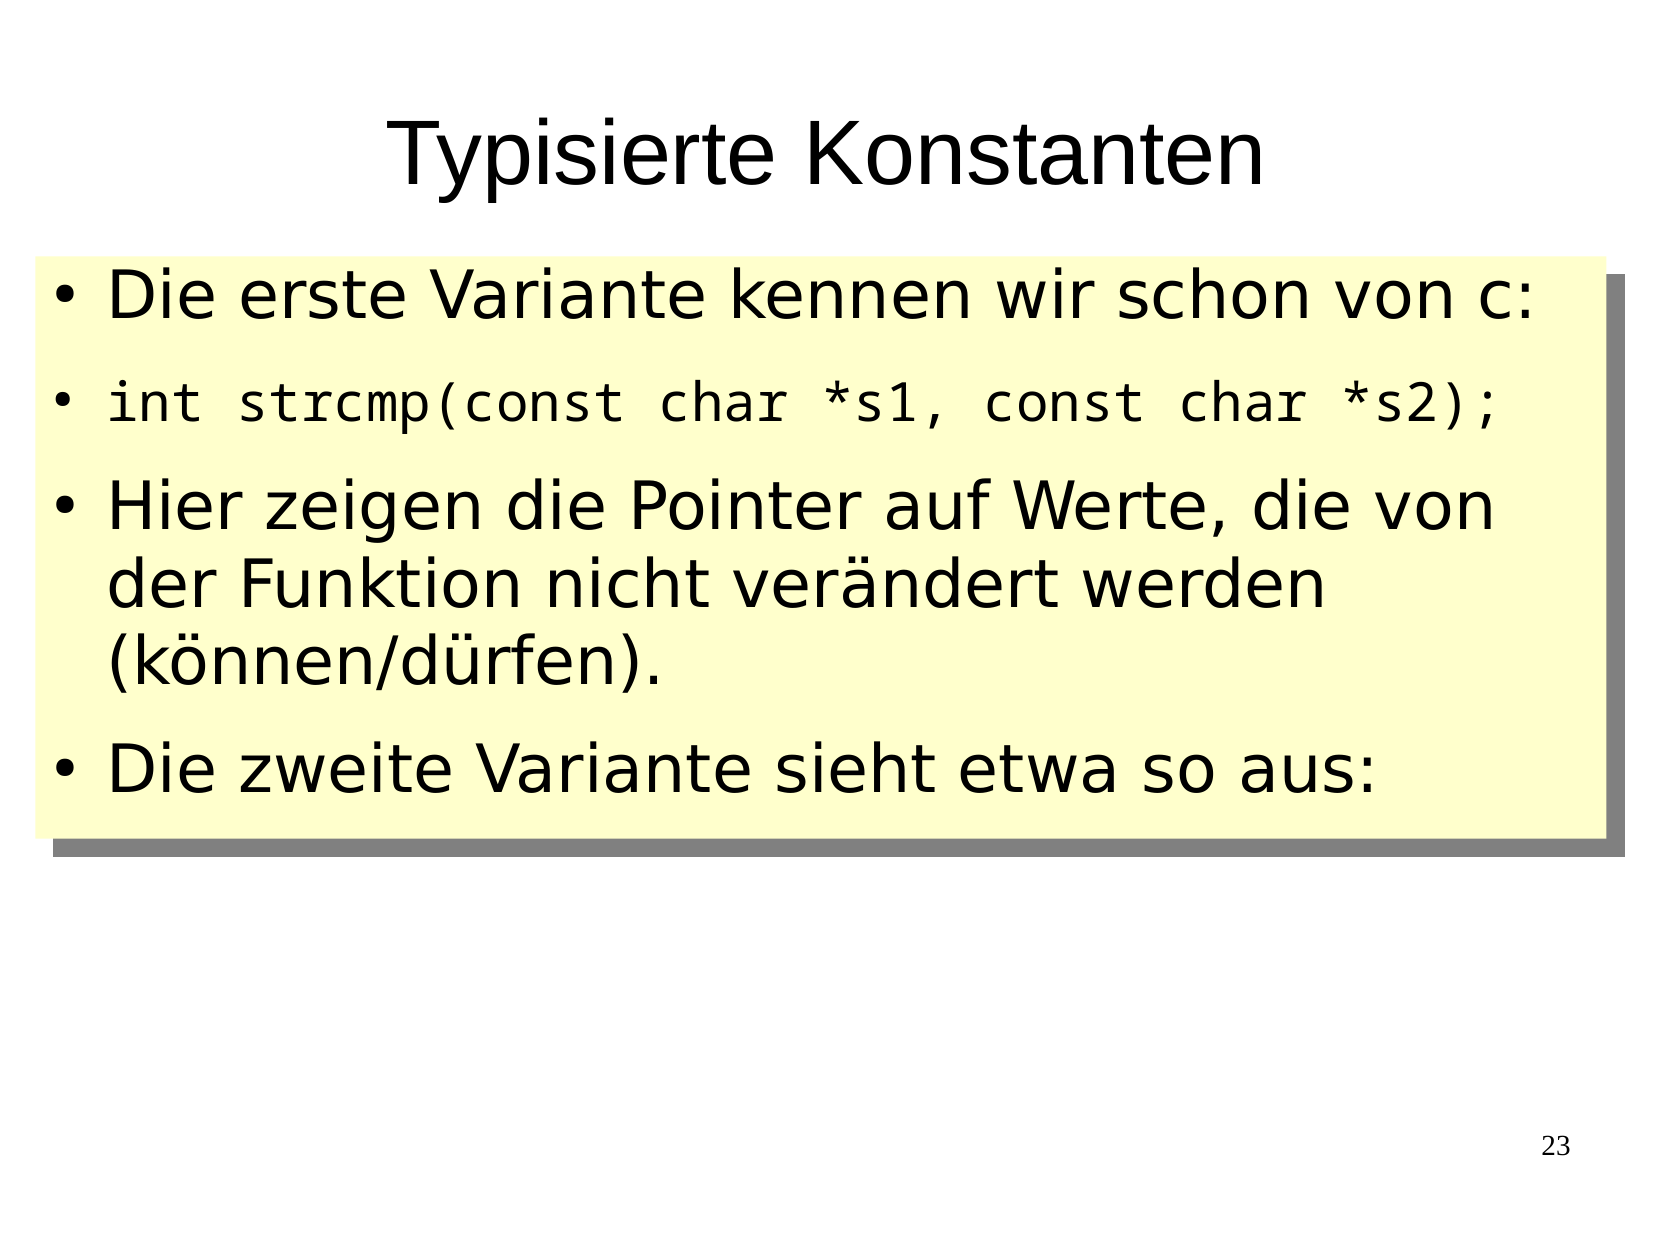

# Typisierte Konstanten
Die erste Variante kennen wir schon von c:
int strcmp(const char *s1, const char *s2);
Hier zeigen die Pointer auf Werte, die von der Funktion nicht verändert werden (können/dürfen).
Die zweite Variante sieht etwa so aus:
23